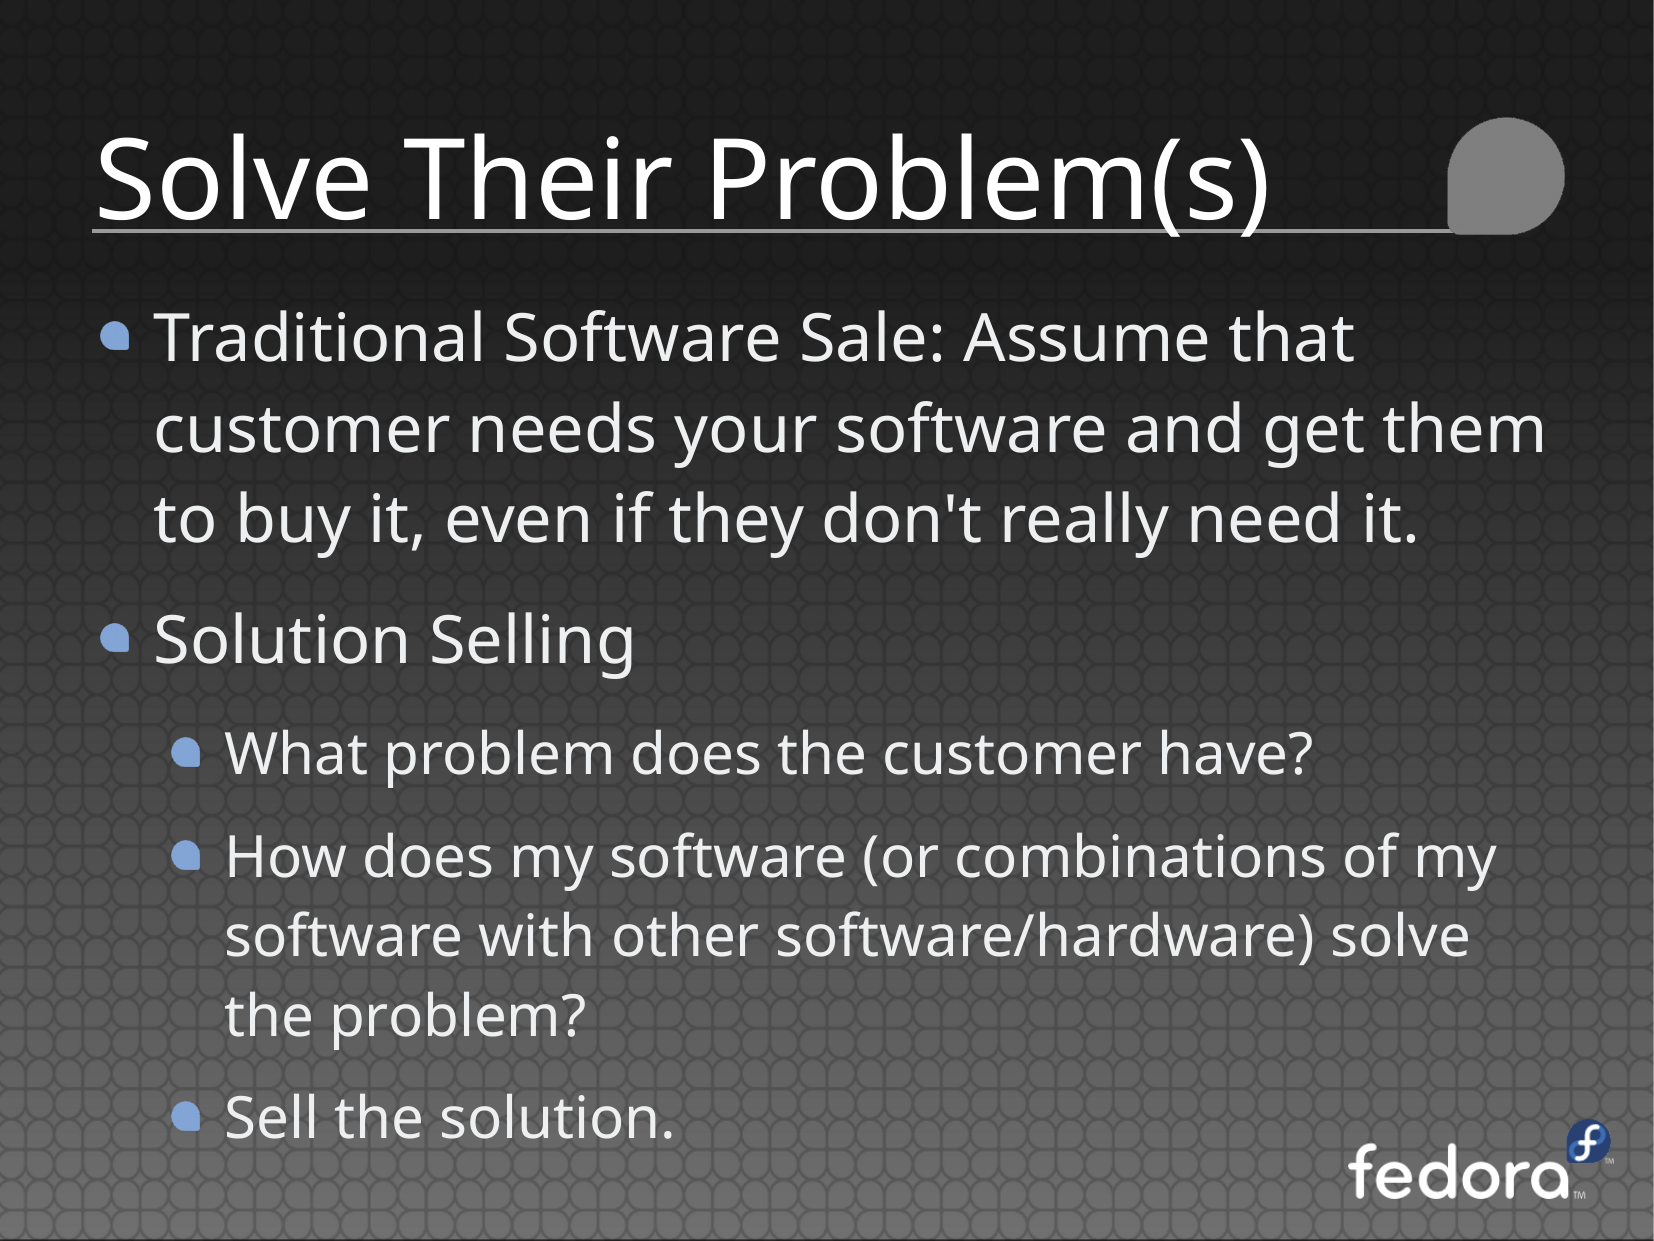

Solve Their Problem(s)
# Traditional Software Sale: Assume that customer needs your software and get them to buy it, even if they don't really need it.
Solution Selling
What problem does the customer have?
How does my software (or combinations of my software with other software/hardware) solve the problem?
Sell the solution.